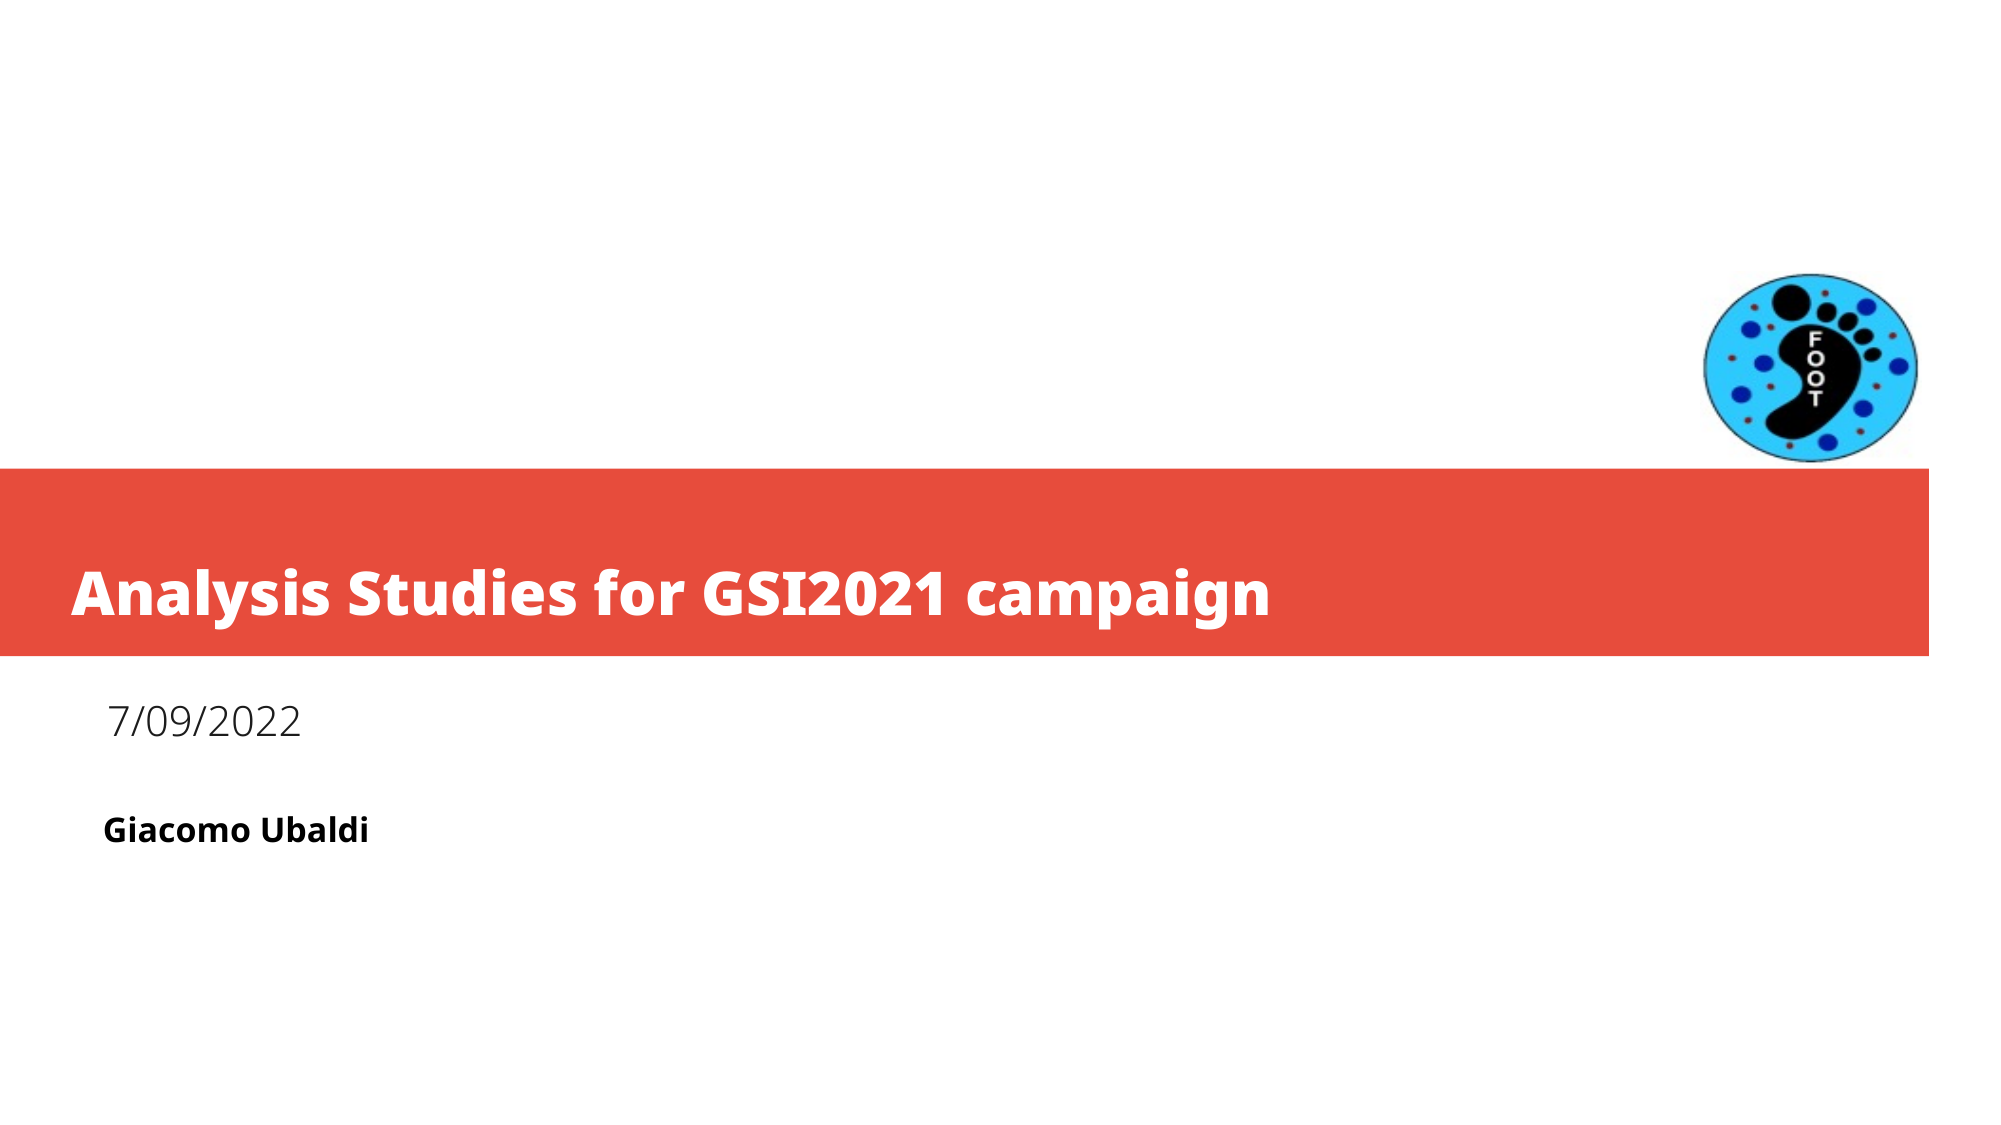

# Analysis Studies for GSI2021 campaign
7/09/2022
Giacomo Ubaldi